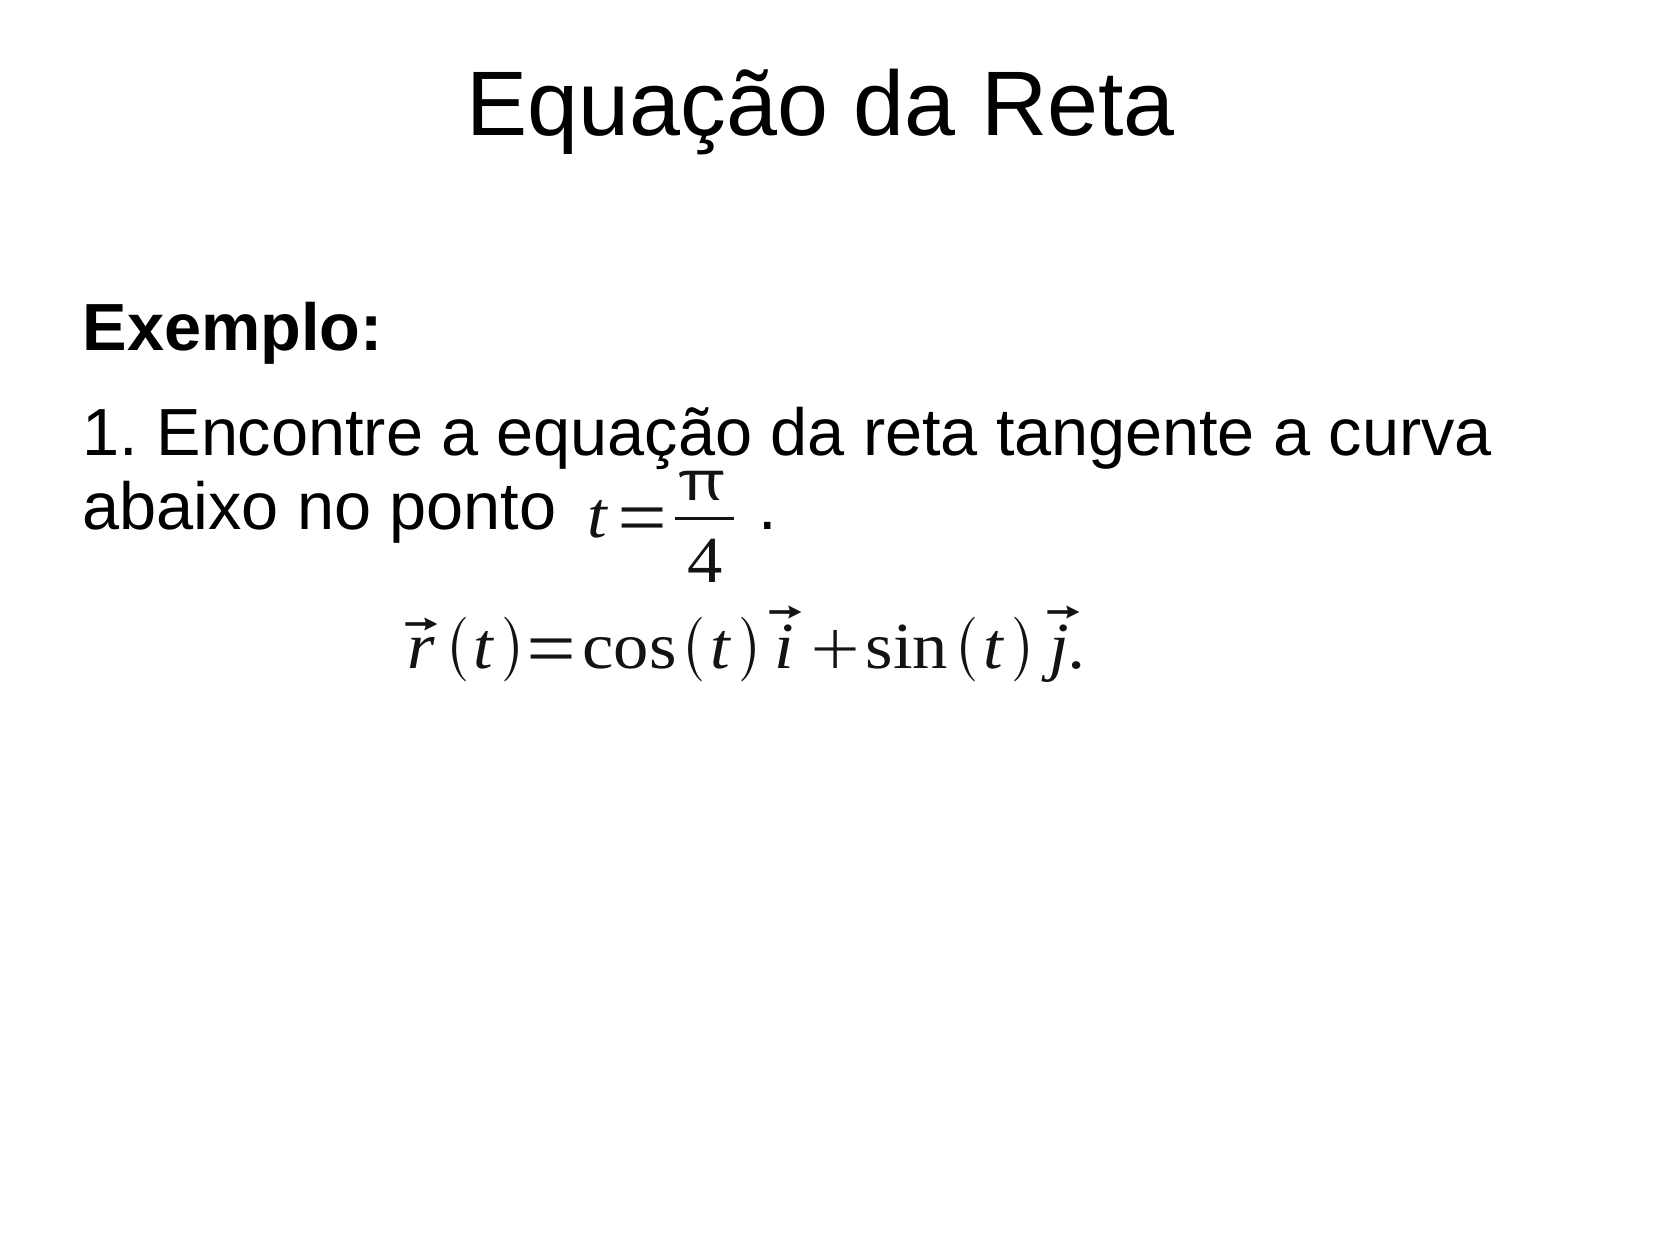

Equação da Reta
# Exemplo:
1. Encontre a equação da reta tangente a curva abaixo no ponto .